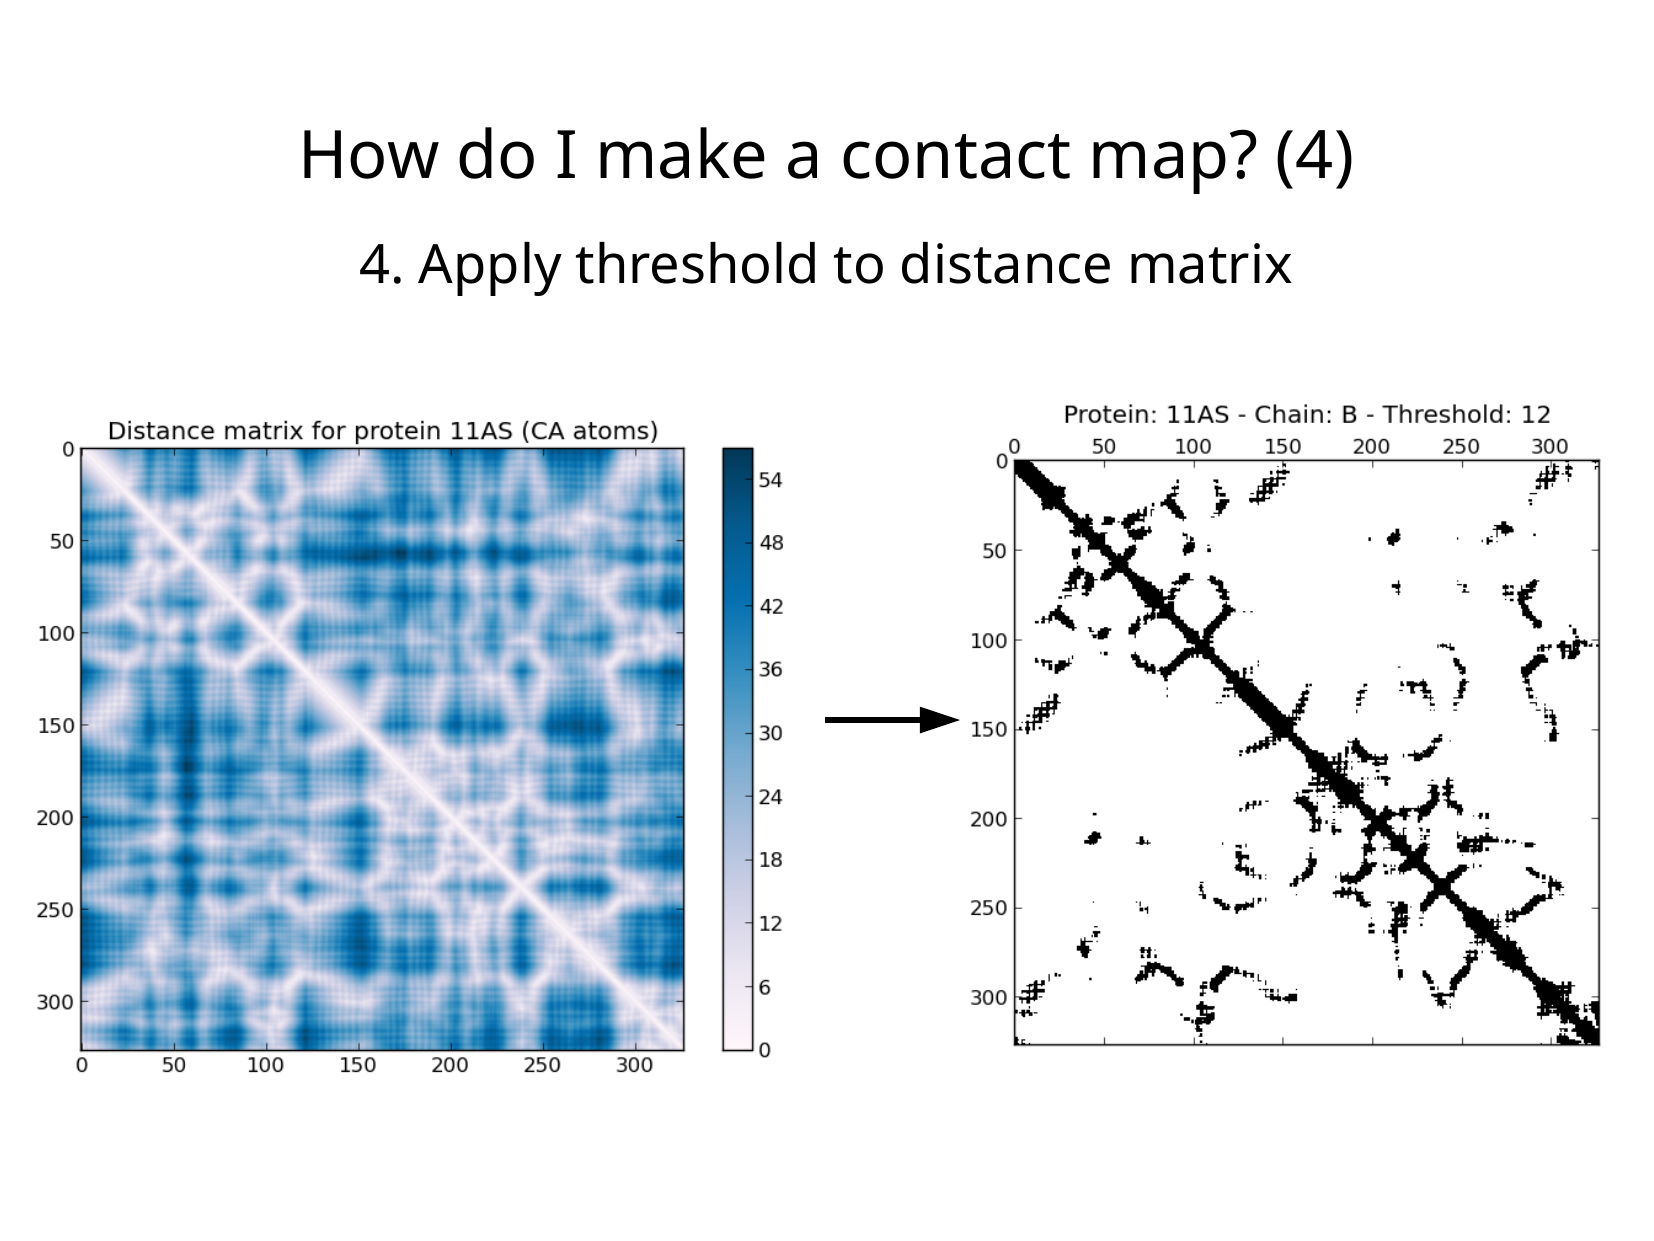

# How do I make a contact map? (4)
4. Apply threshold to distance matrix